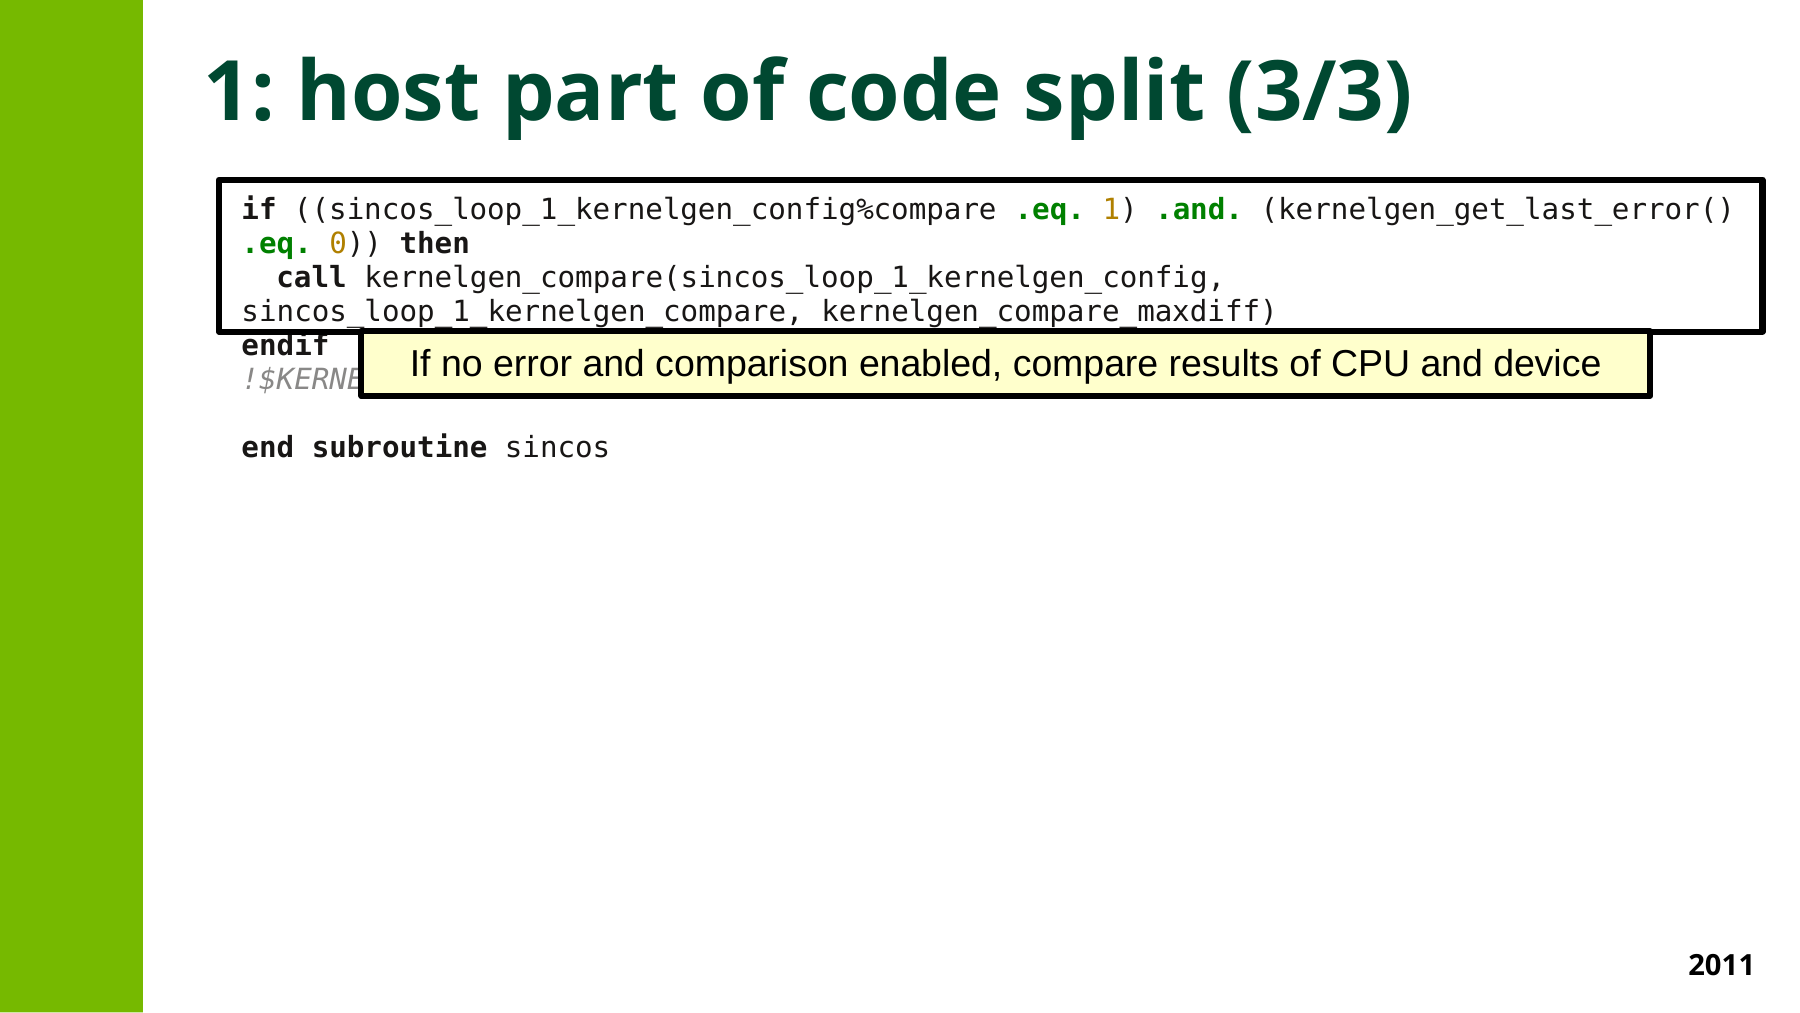

# 1: host part of code split (3/3)
If no error and comparison enabled, compare results of CPU and device